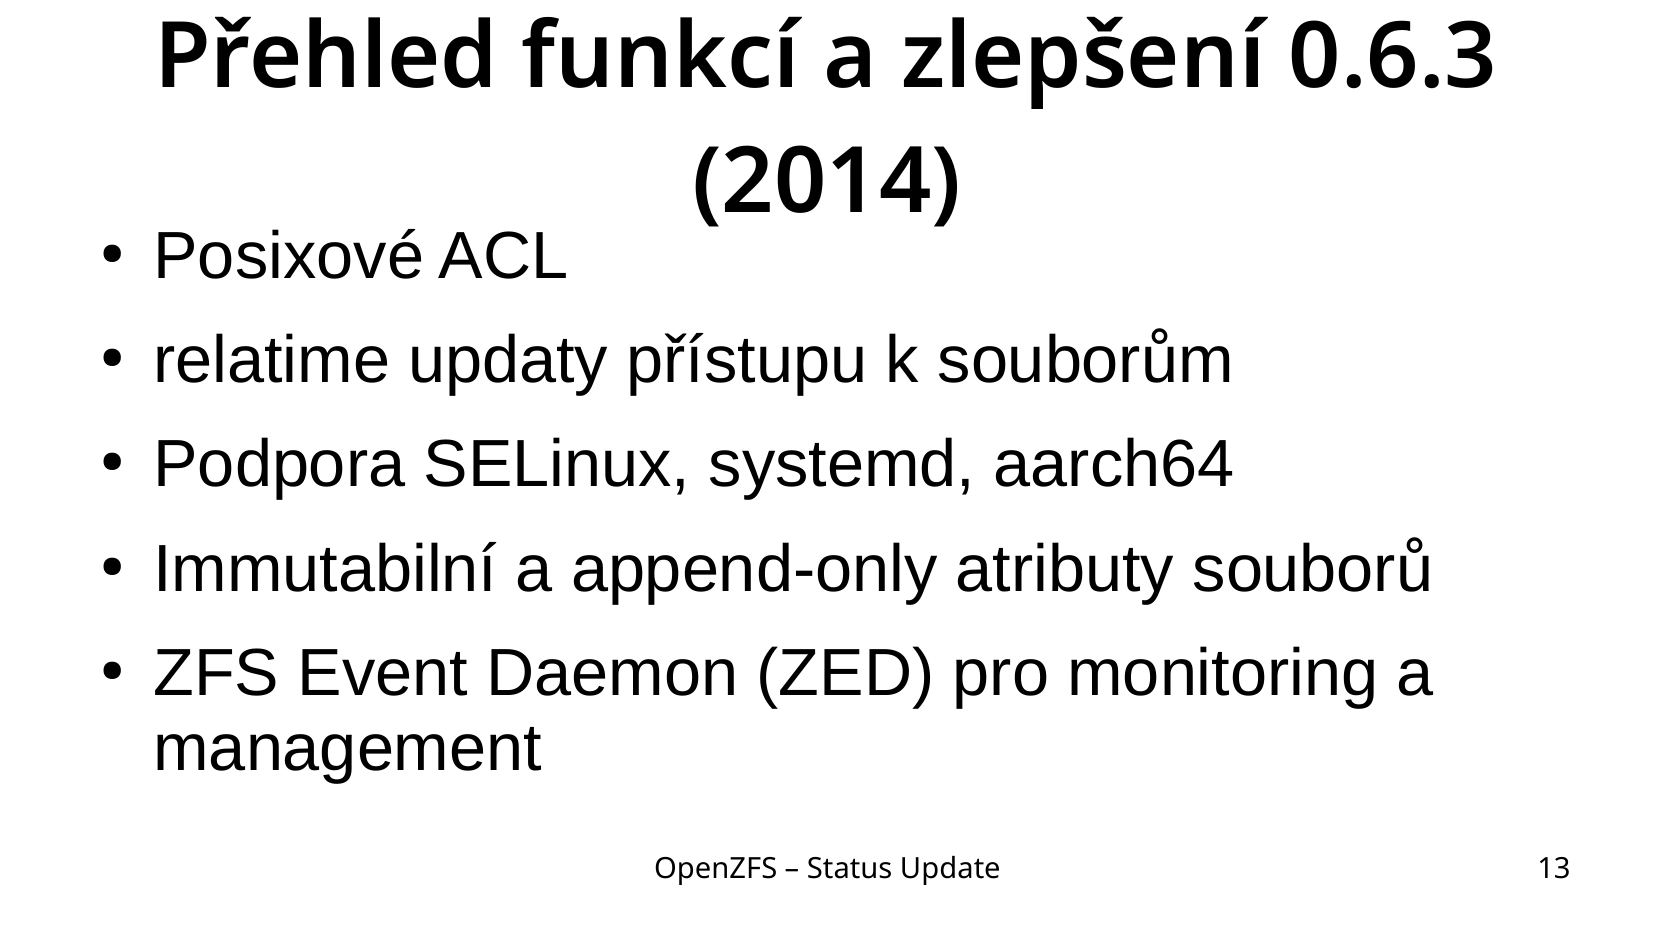

# Přehled funkcí a zlepšení 0.6.3 (2014)
Posixové ACL
relatime updaty přístupu k souborům
Podpora SELinux, systemd, aarch64
Immutabilní a append-only atributy souborů
ZFS Event Daemon (ZED) pro monitoring a management
OpenZFS – Status Update
13